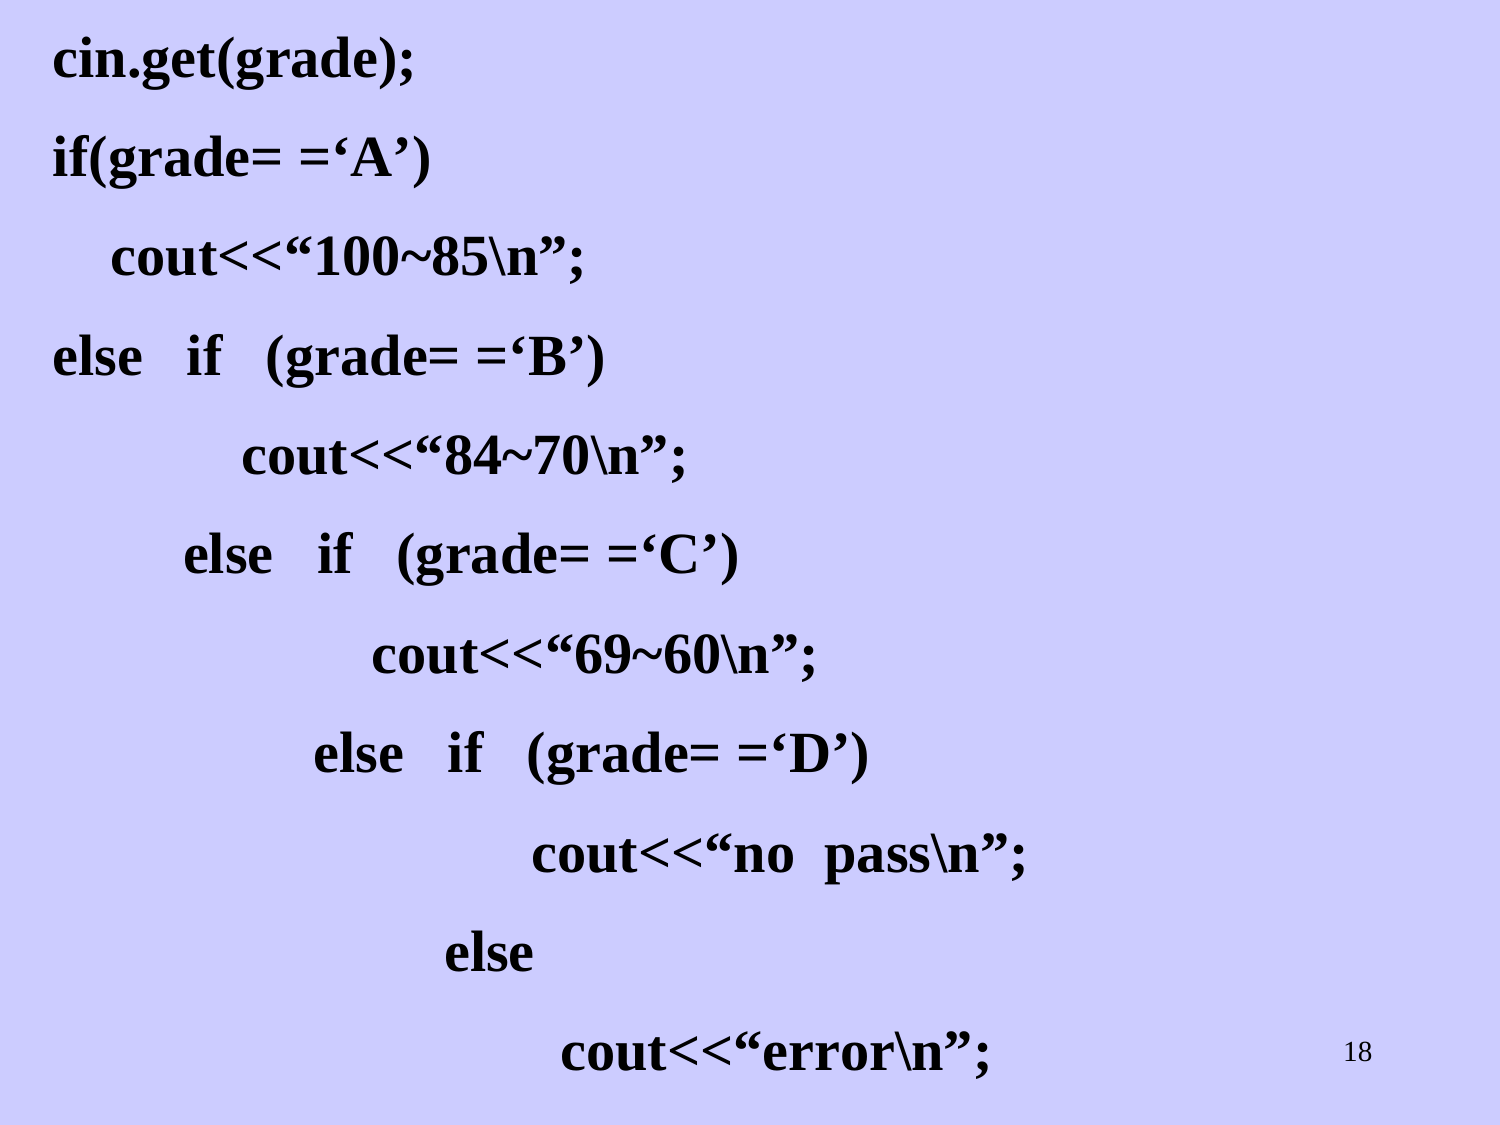

cin.get(grade);
if(grade= =‘A’)
 cout<<“100~85\n”;
else if (grade= =‘B’)
 cout<<“84~70\n”;
 else if (grade= =‘C’)
 cout<<“69~60\n”;
 else if (grade= =‘D’)
 cout<<“no pass\n”;
 else
 cout<<“error\n”;